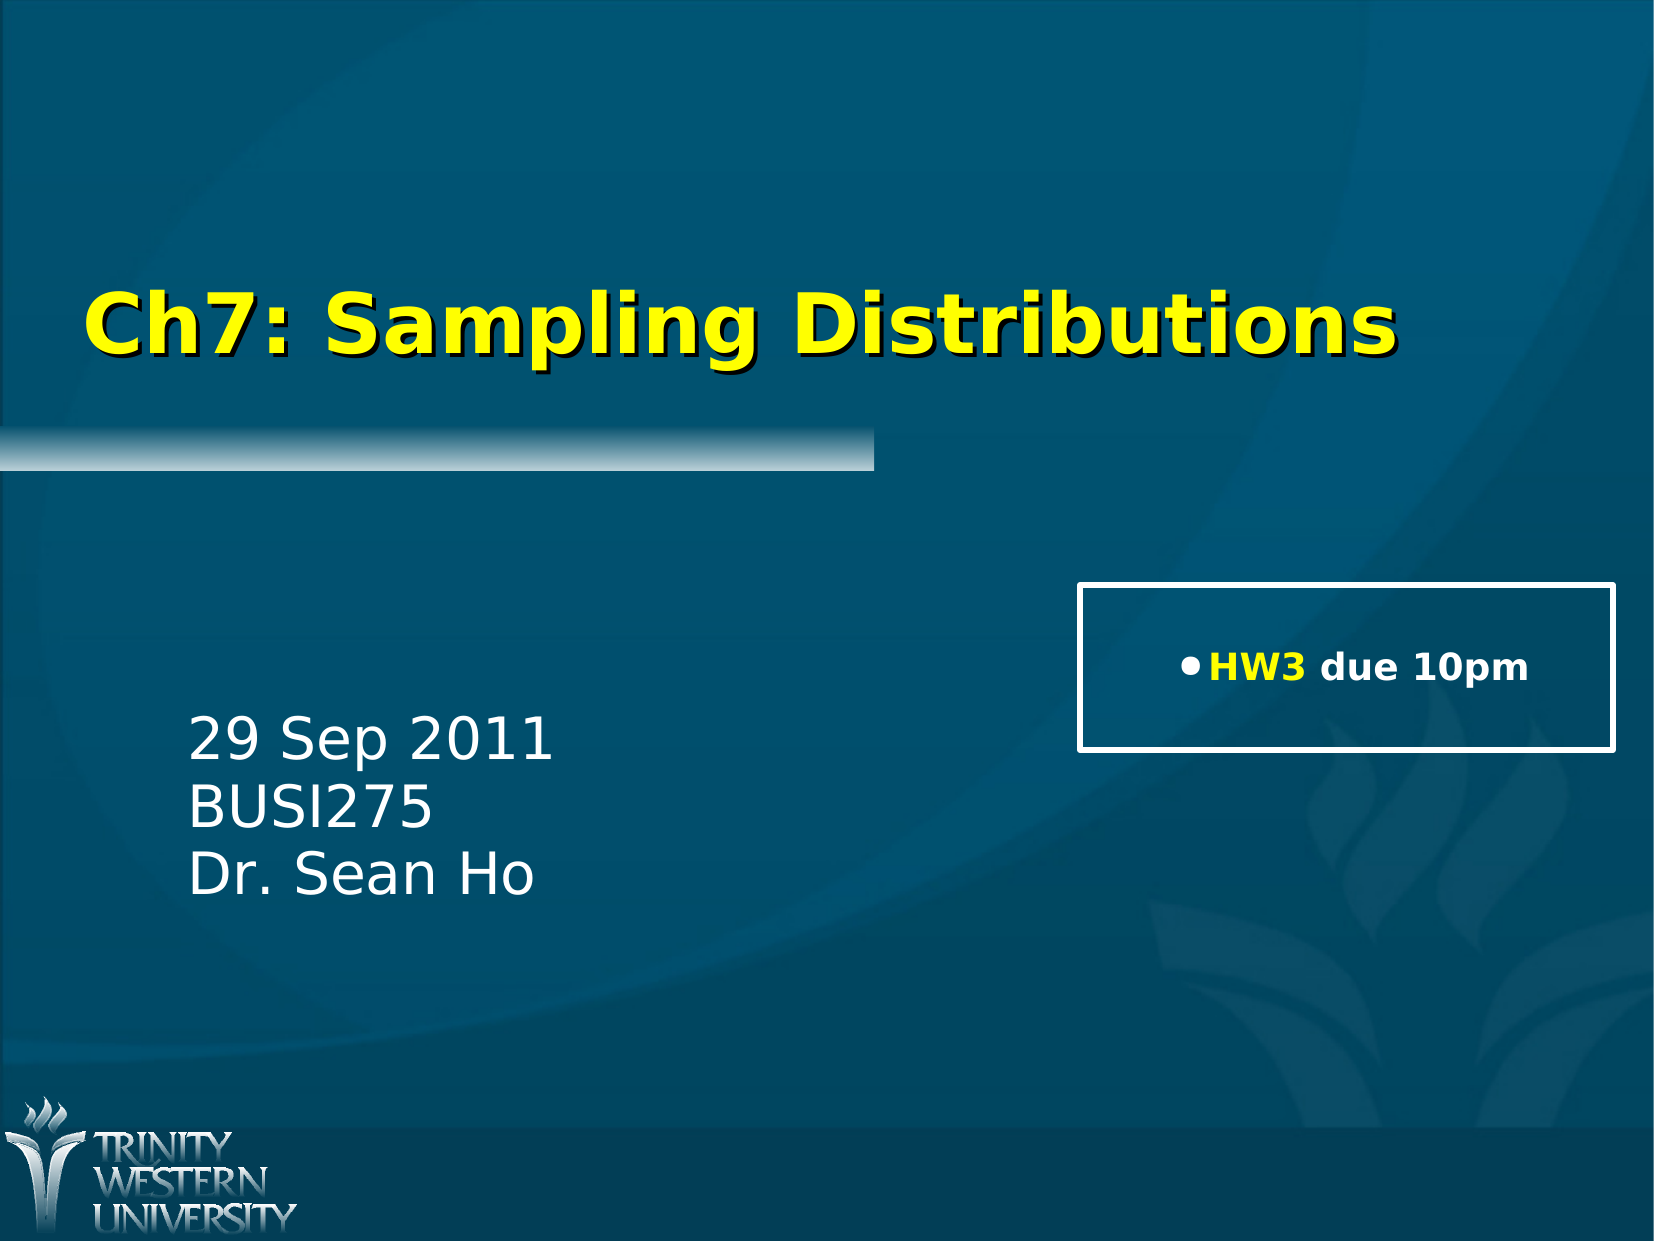

# Ch7: Sampling Distributions
29 Sep 2011
BUSI275
Dr. Sean Ho
HW3 due 10pm